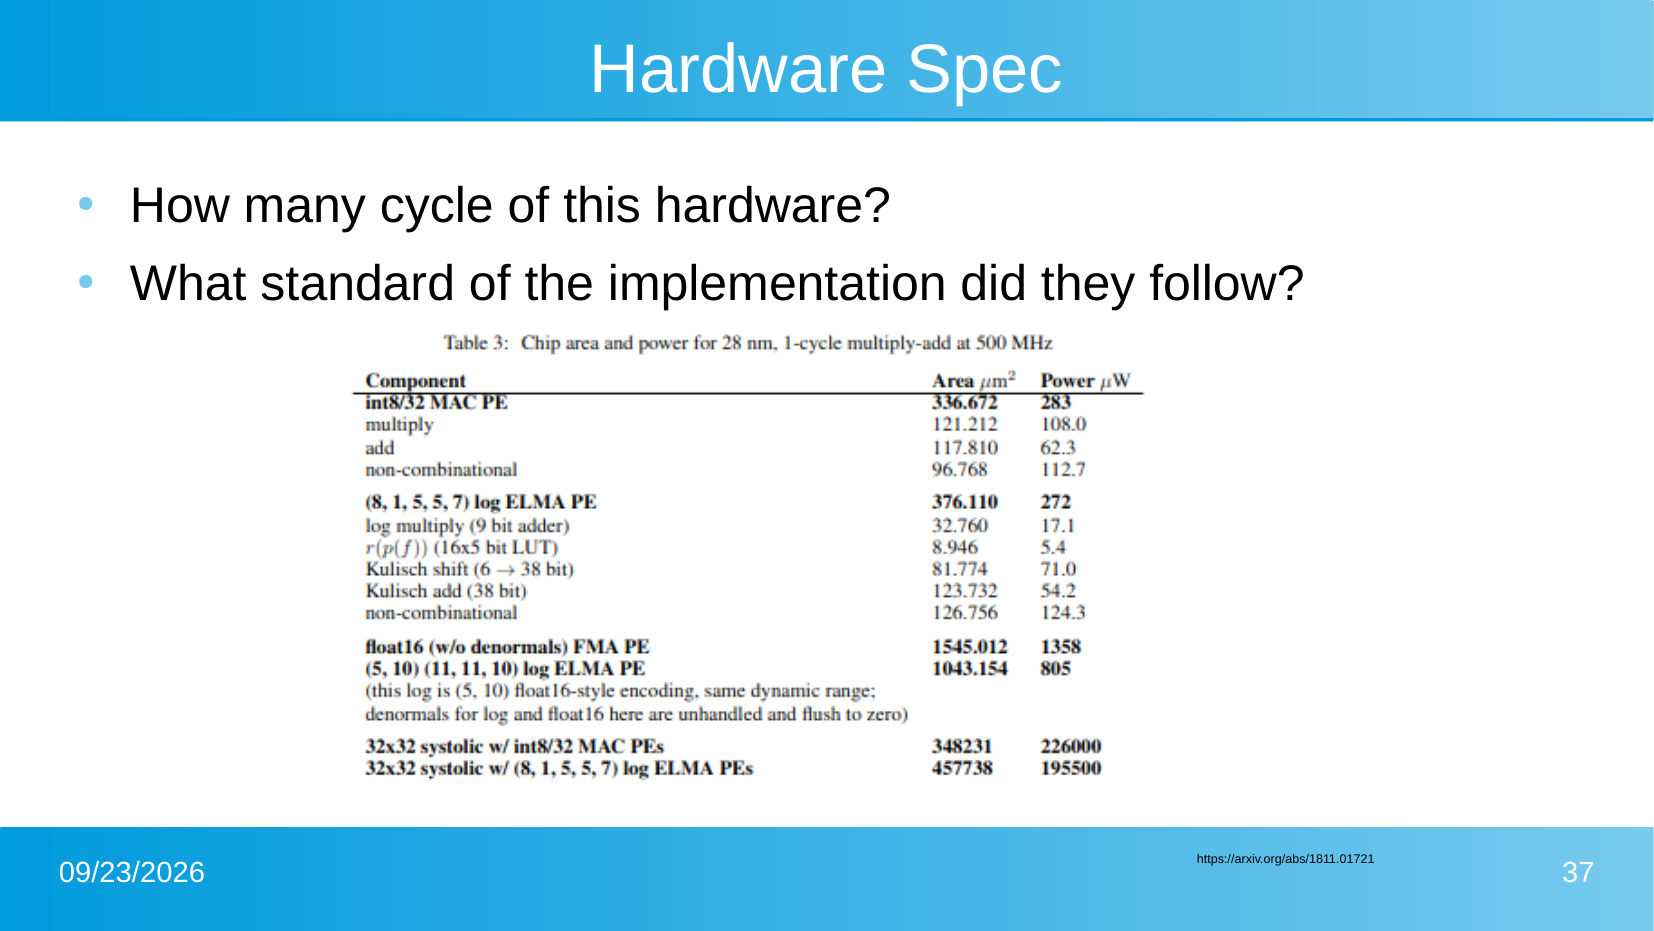

# Hardware Spec
How many cycle of this hardware?
What standard of the implementation did they follow?
https://arxiv.org/abs/1811.01721
37